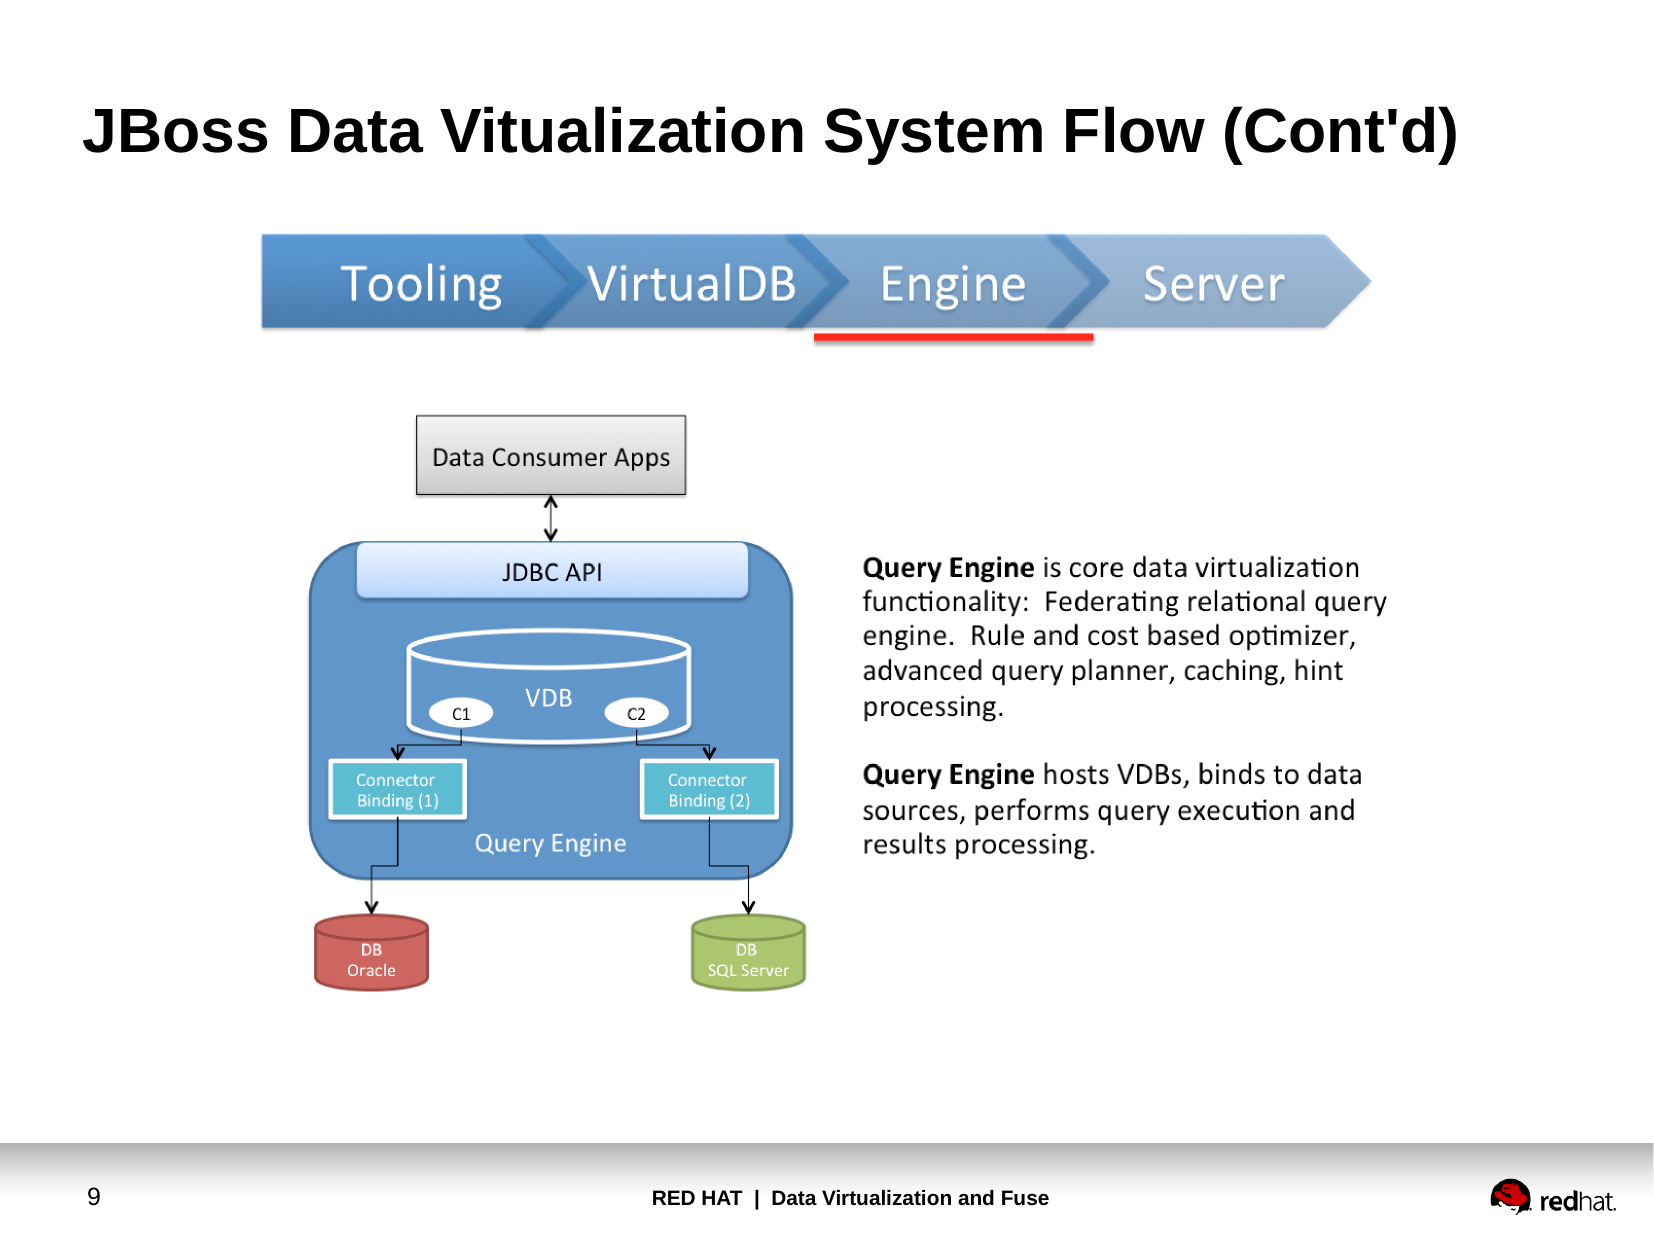

# JBoss Data Vitualization System Flow (Cont'd)